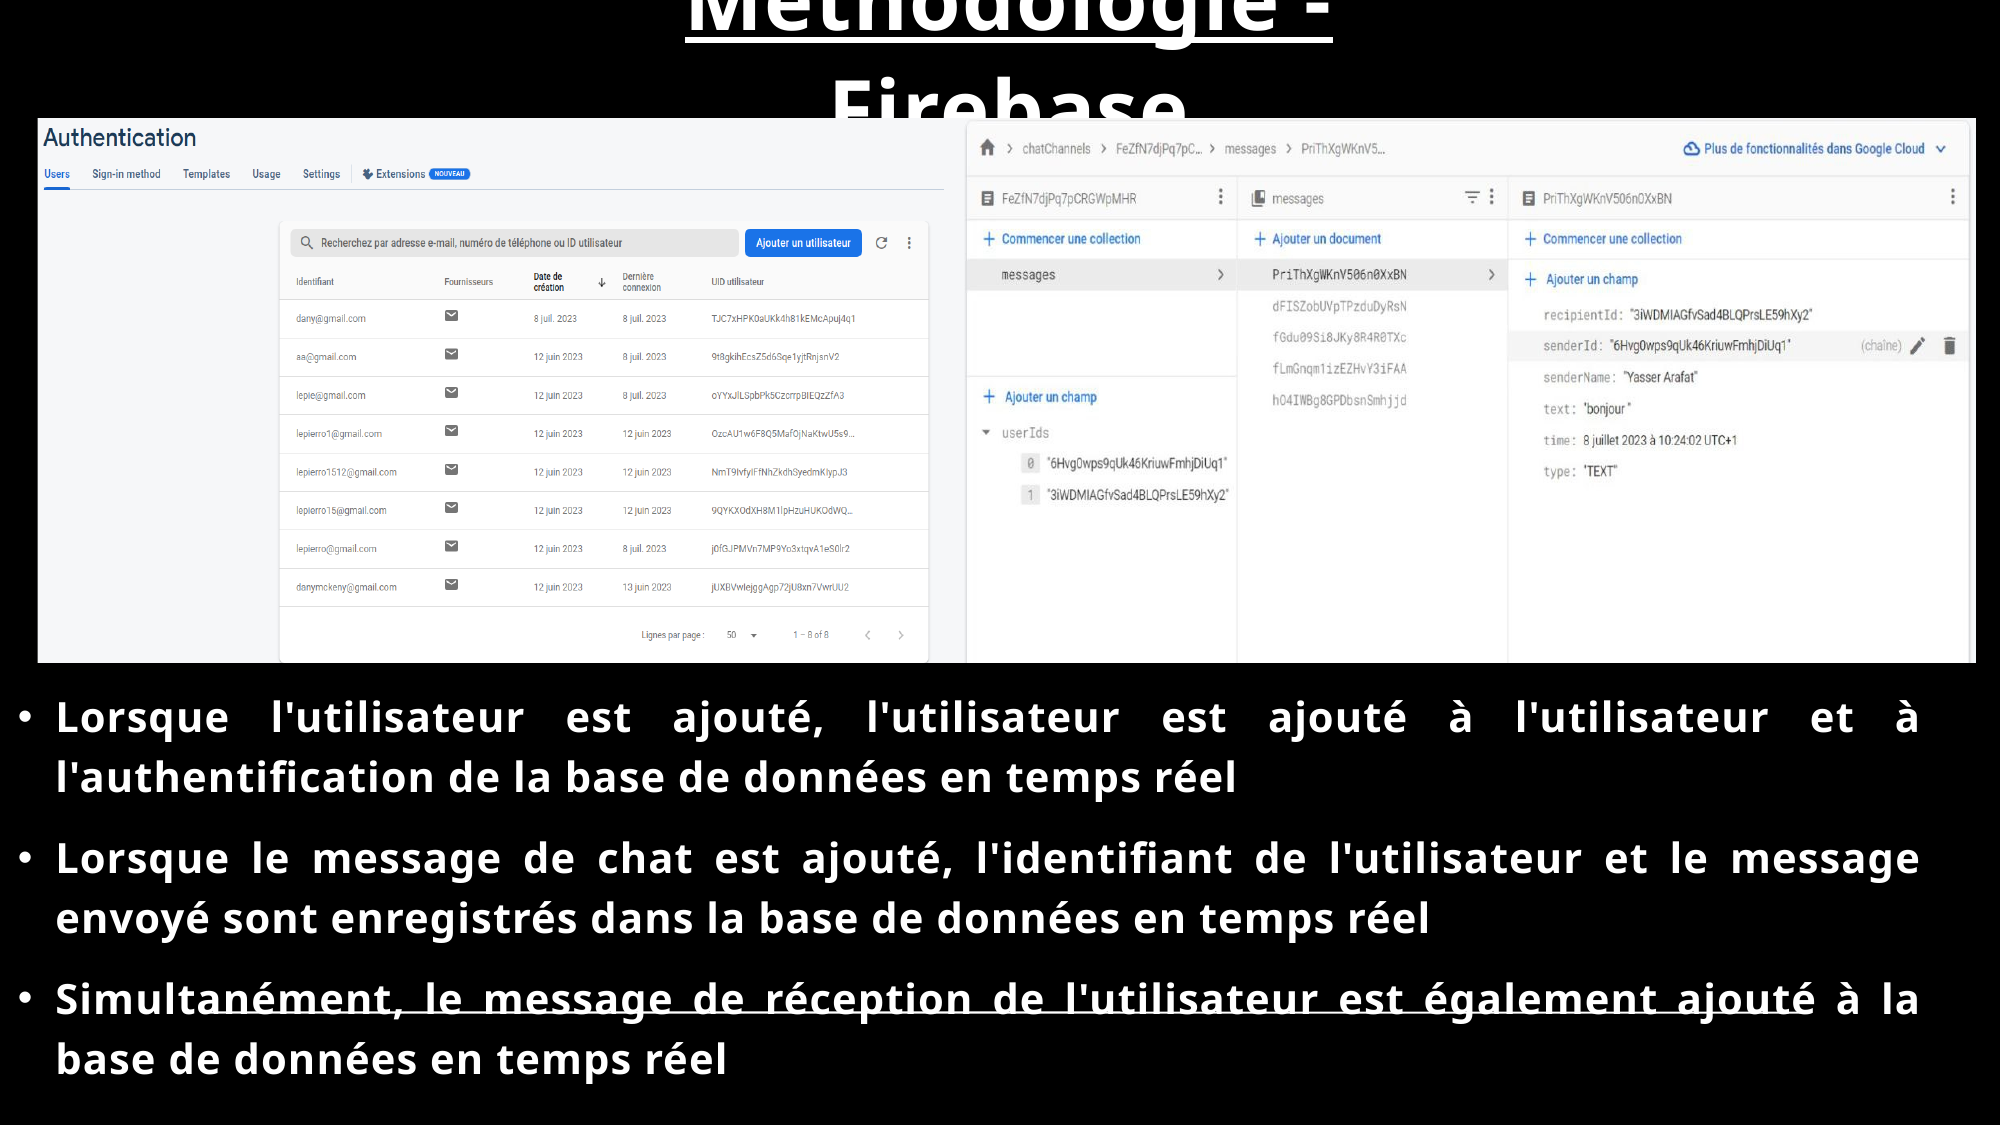

# Methodologie - Firebase
Lorsque l'utilisateur est ajouté, l'utilisateur est ajouté à l'utilisateur et à l'authentification de la base de données en temps réel
Lorsque le message de chat est ajouté, l'identifiant de l'utilisateur et le message envoyé sont enregistrés dans la base de données en temps réel
Simultanément, le message de réception de l'utilisateur est également ajouté à la base de données en temps réel